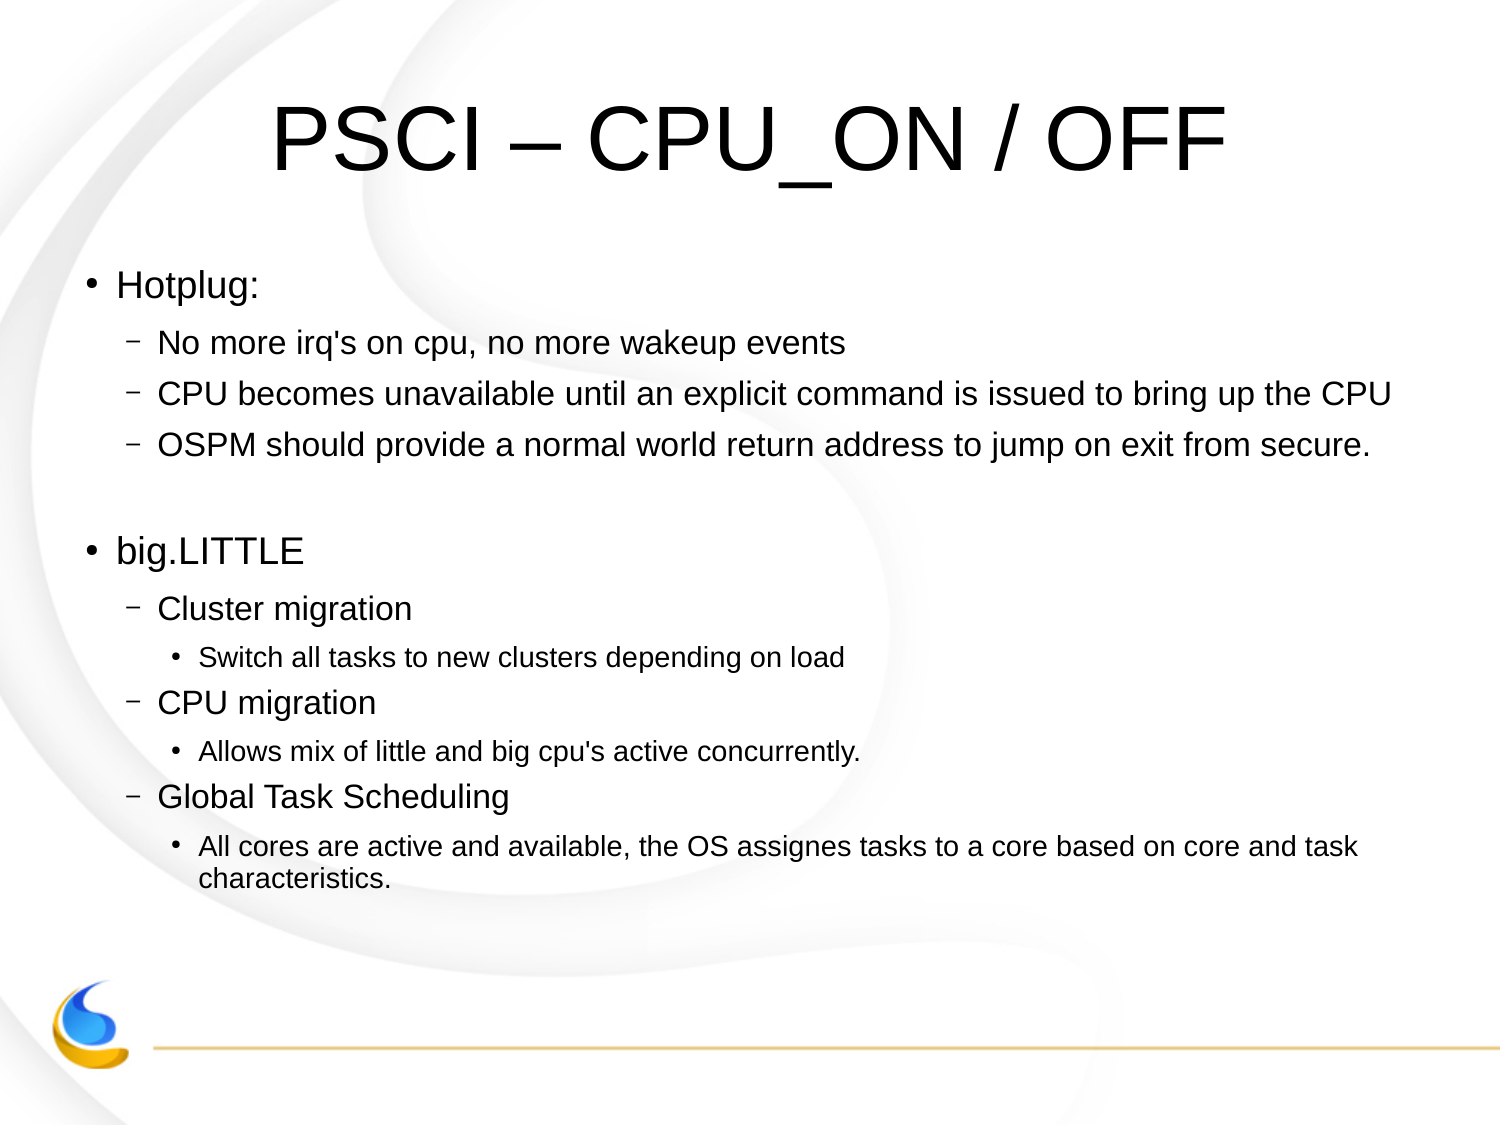

# PSCI – CPU_ON / OFF
Hotplug:
No more irq's on cpu, no more wakeup events
CPU becomes unavailable until an explicit command is issued to bring up the CPU
OSPM should provide a normal world return address to jump on exit from secure.
big.LITTLE
Cluster migration
Switch all tasks to new clusters depending on load
CPU migration
Allows mix of little and big cpu's active concurrently.
Global Task Scheduling
All cores are active and available, the OS assignes tasks to a core based on core and task characteristics.